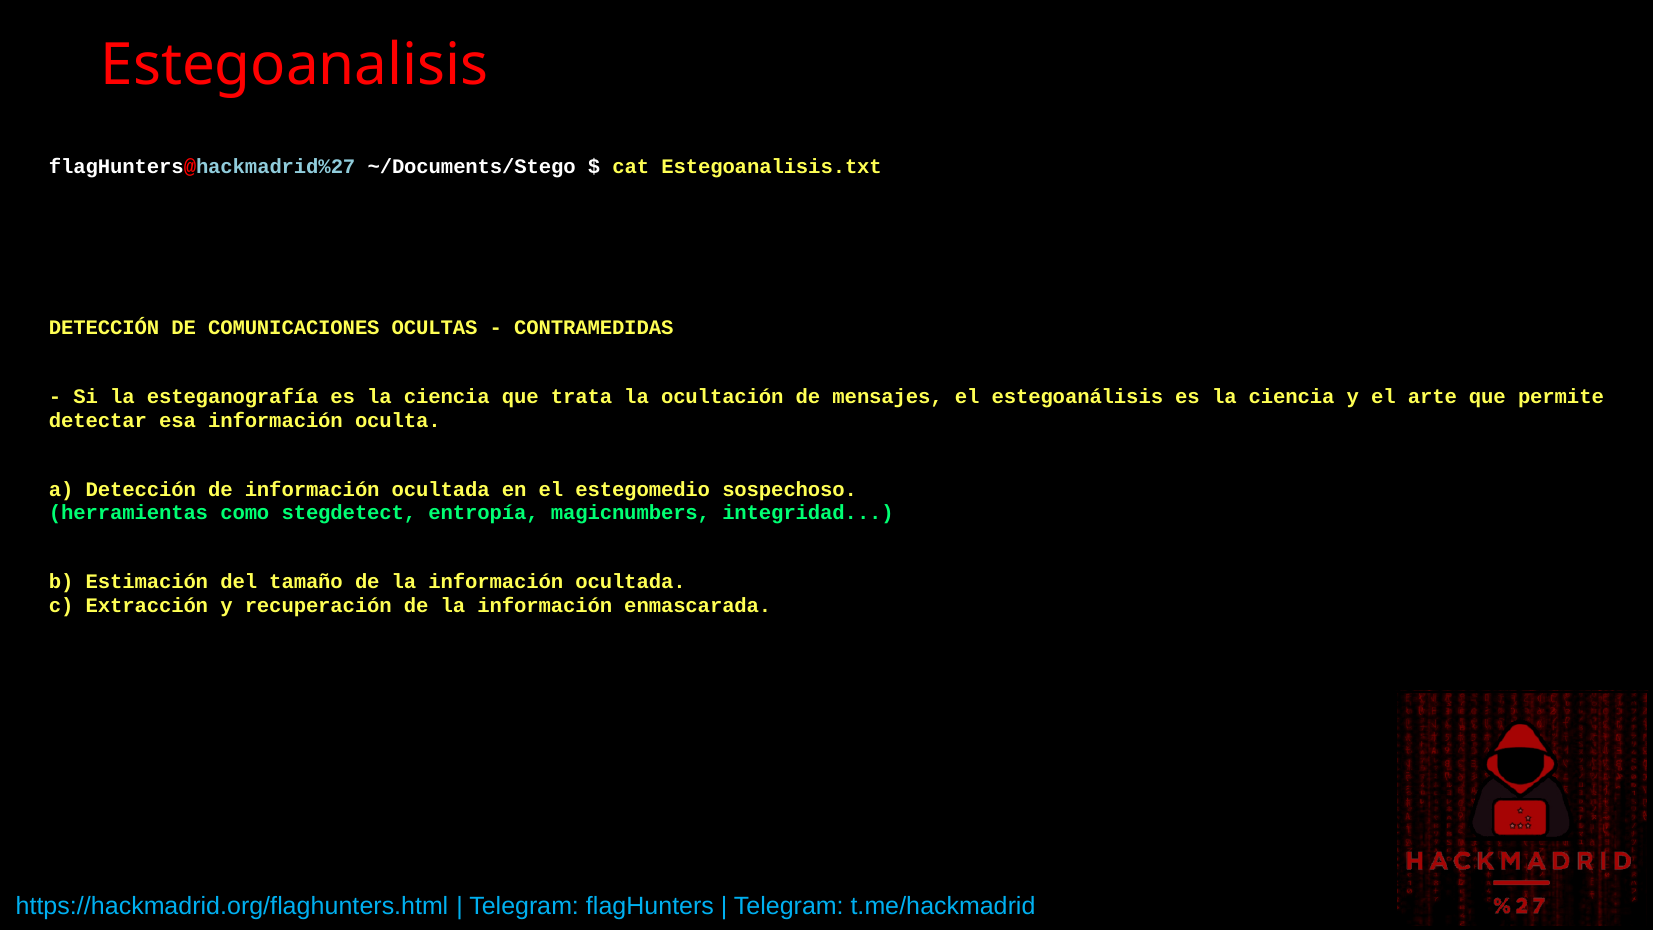

Estegoanalisis
# flagHunters@hackmadrid%27 ~/Documents/Stego $ cat Estegoanalisis.txt DETECCIÓN DE COMUNICACIONES OCULTAS - CONTRAMEDIDAS - Si la esteganografía es la ciencia que trata la ocultación de mensajes, el estegoanálisis es la ciencia y el arte que permite detectar esa información oculta. a) Detección de información ocultada en el estegomedio sospechoso. (herramientas como stegdetect, entropía, magicnumbers, integridad...) b) Estimación del tamaño de la información ocultada. c) Extracción y recuperación de la información enmascarada.
https://hackmadrid.org/flaghunters.html | Telegram: flagHunters | Telegram: t.me/hackmadrid